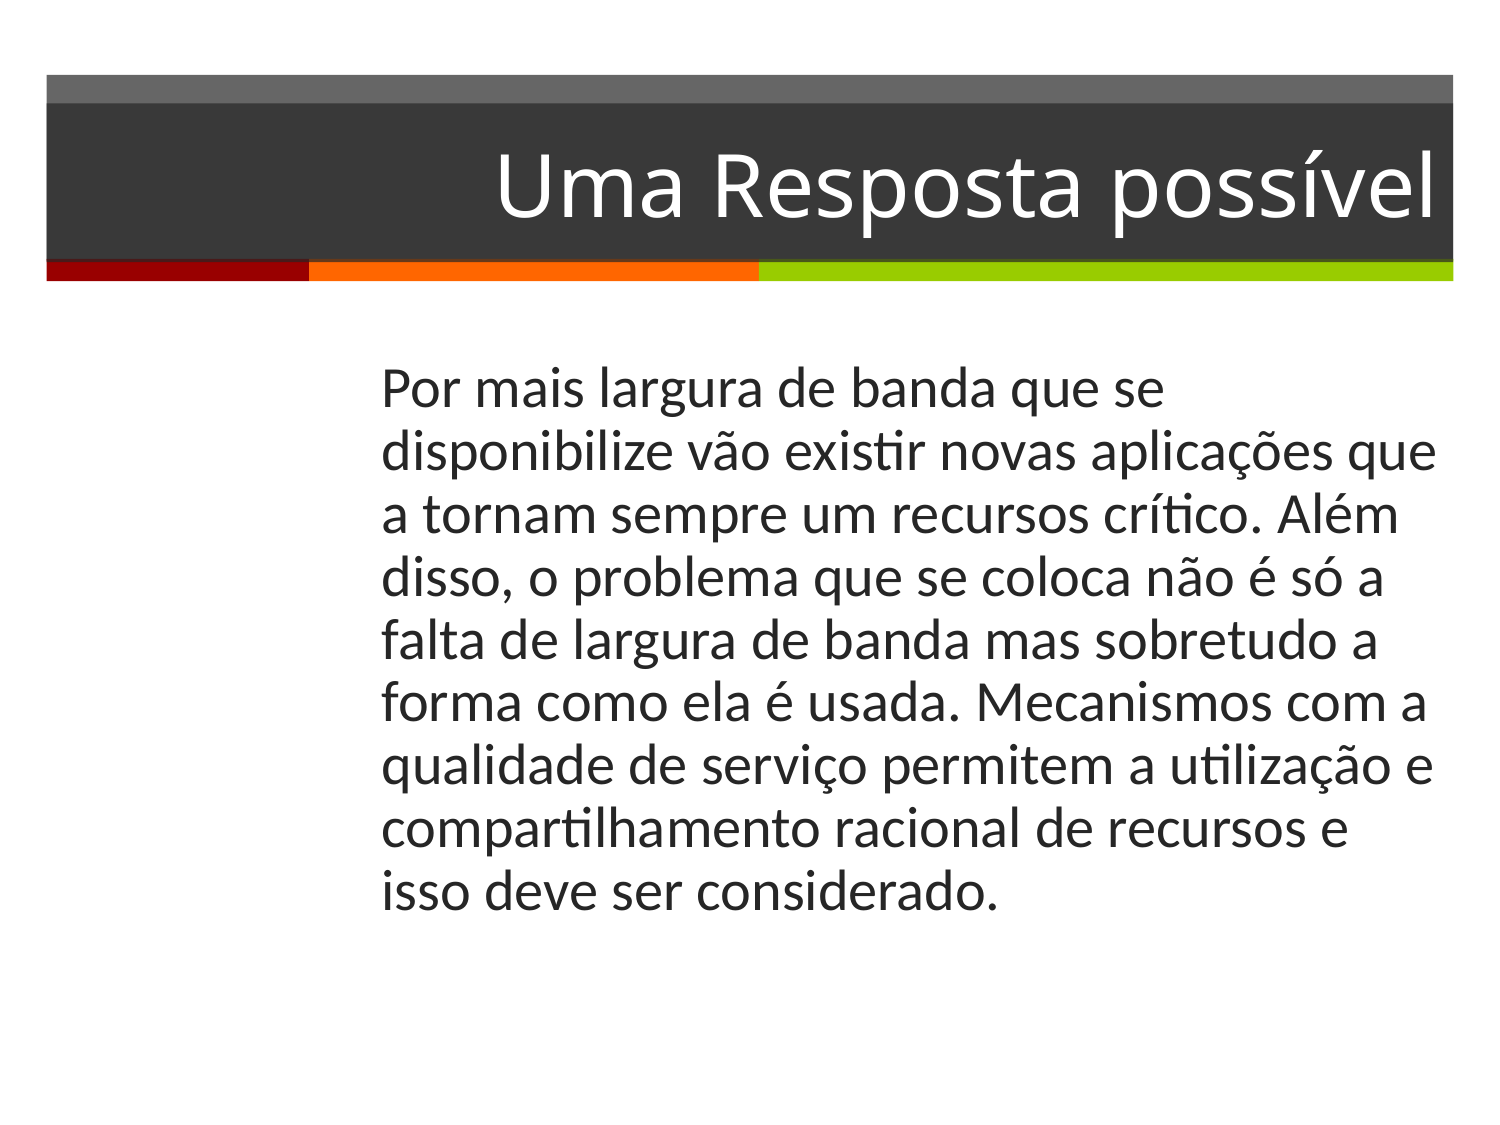

# Uma Resposta possível
Por mais largura de banda que se disponibilize vão existir novas aplicações que a tornam sempre um recursos crítico. Além disso, o problema que se coloca não é só a falta de largura de banda mas sobretudo a forma como ela é usada. Mecanismos com a qualidade de serviço permitem a utilização e compartilhamento racional de recursos e isso deve ser considerado.